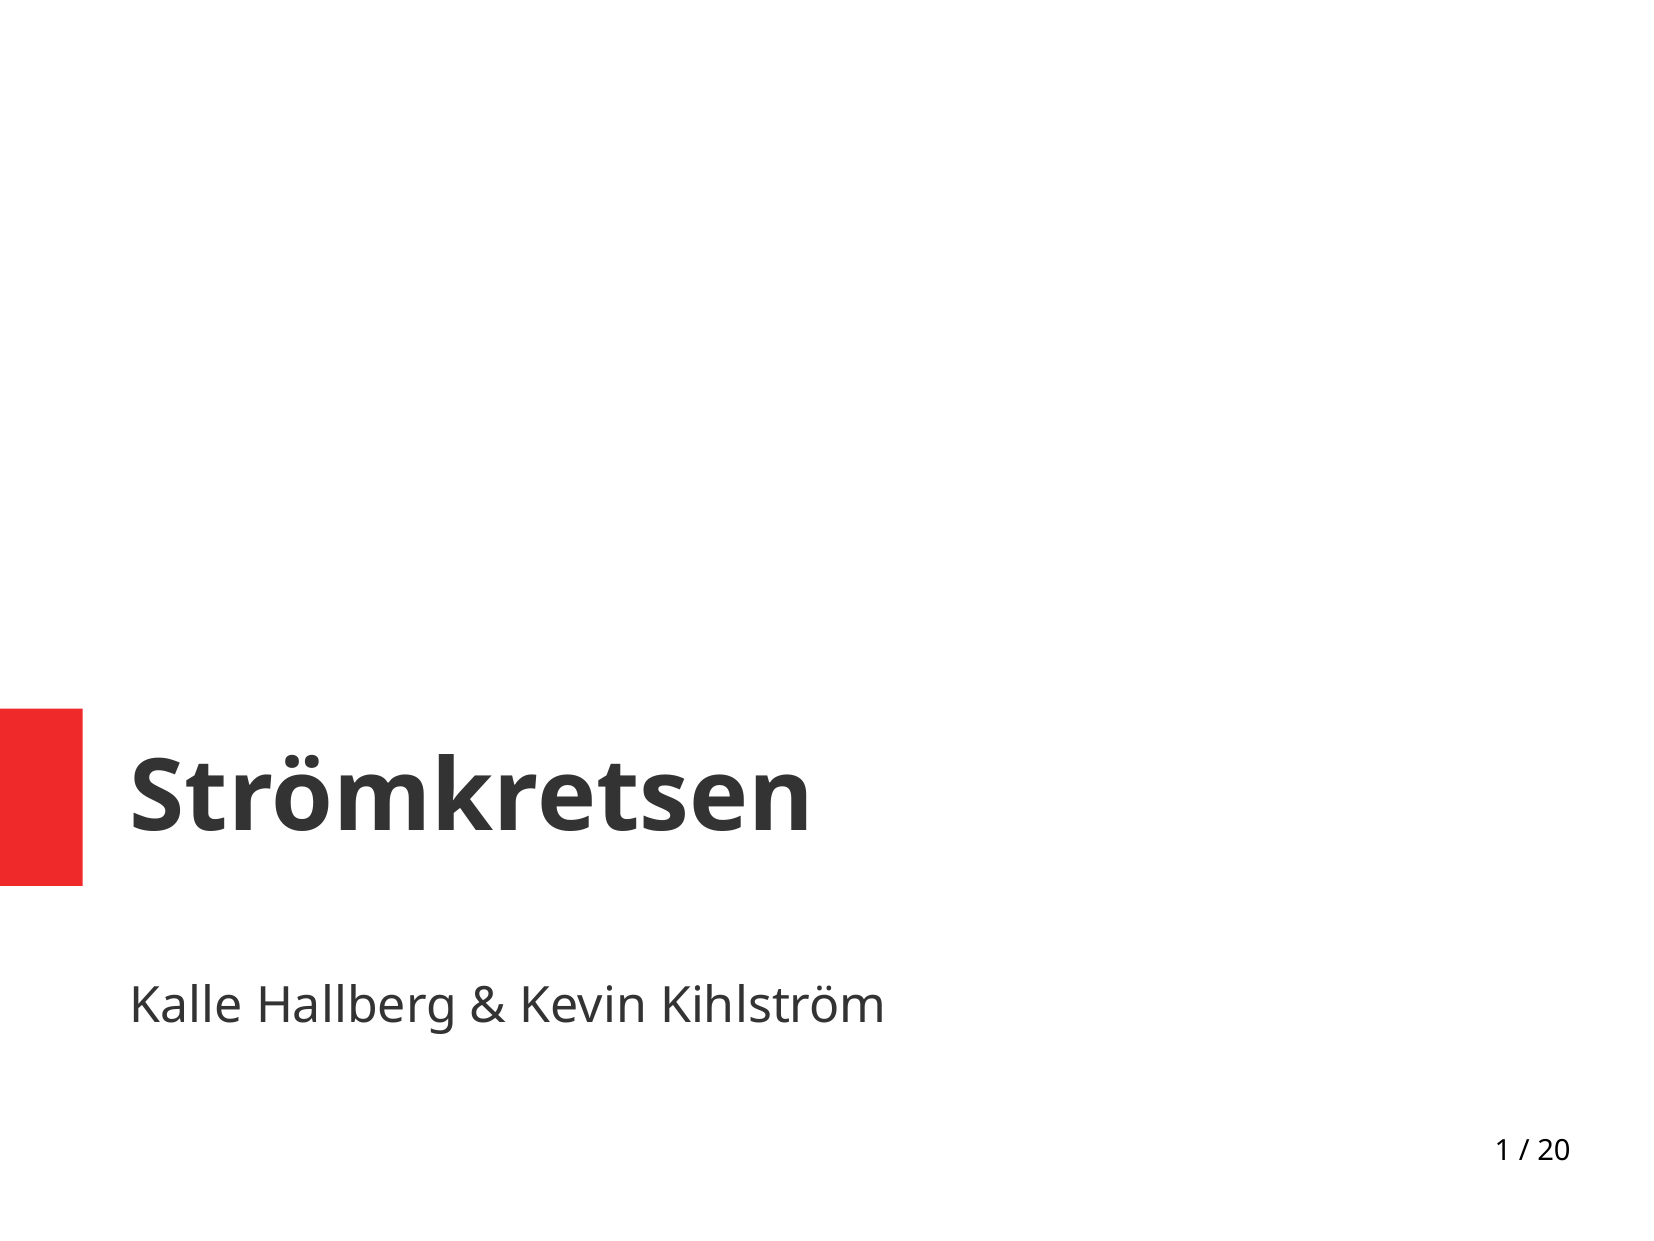

# Strömkretsen
Kalle Hallberg & Kevin Kihlström
1